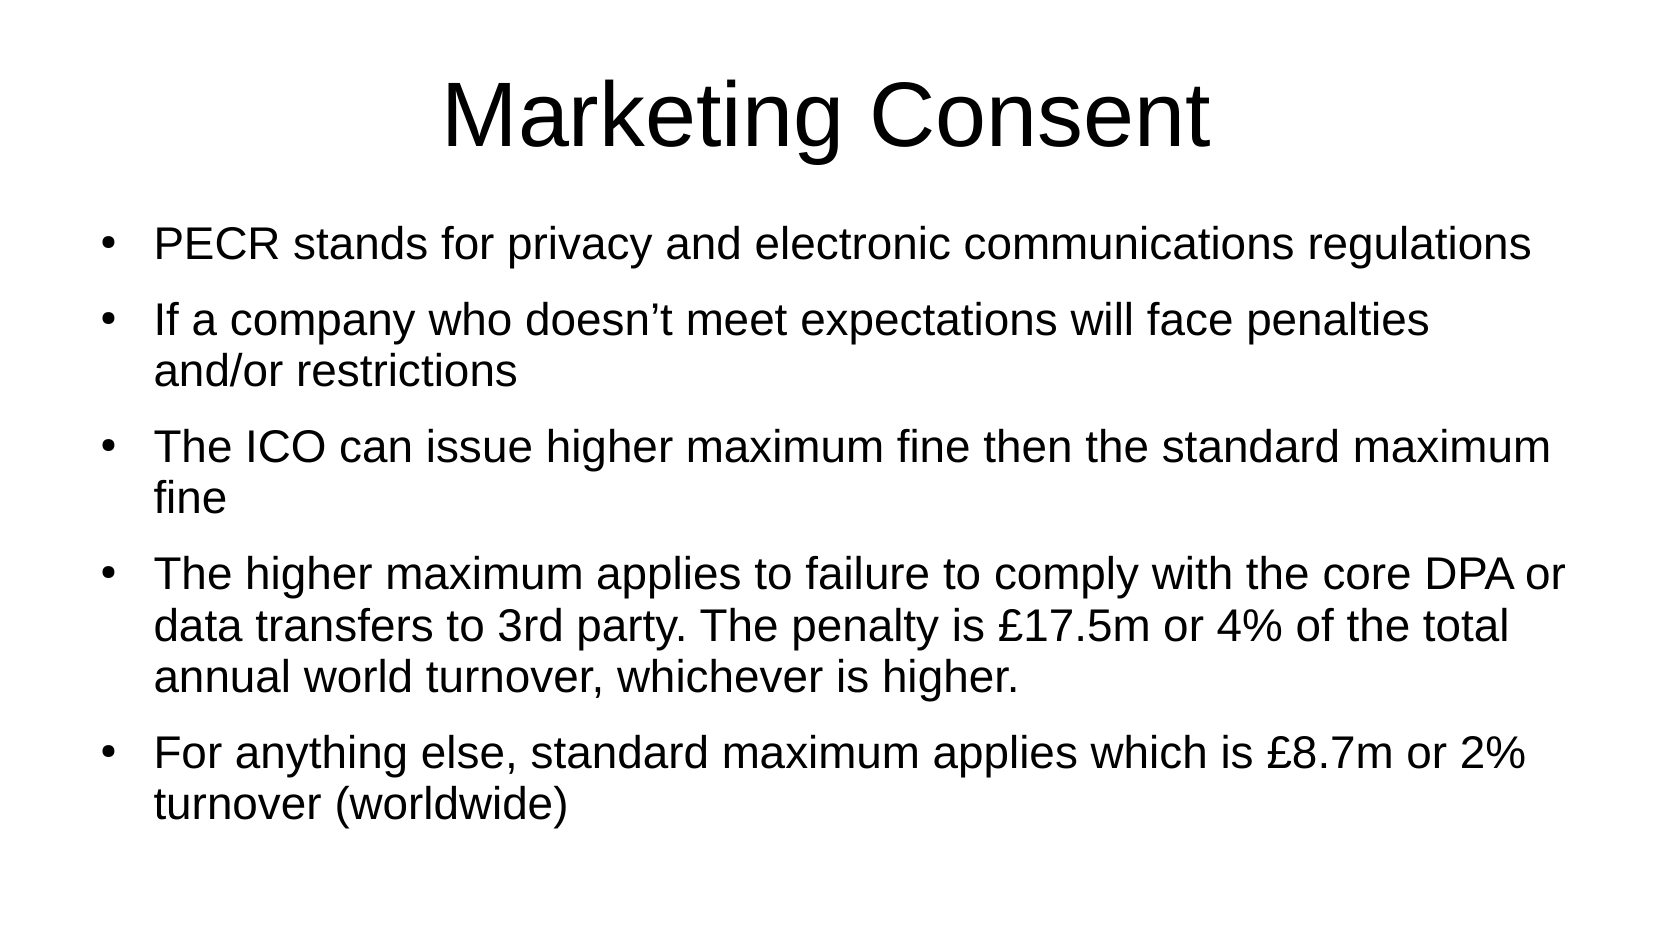

# Marketing Consent
PECR stands for privacy and electronic communications regulations
If a company who doesn’t meet expectations will face penalties and/or restrictions
The ICO can issue higher maximum fine then the standard maximum fine
The higher maximum applies to failure to comply with the core DPA or data transfers to 3rd party. The penalty is £17.5m or 4% of the total annual world turnover, whichever is higher.
For anything else, standard maximum applies which is £8.7m or 2% turnover (worldwide)